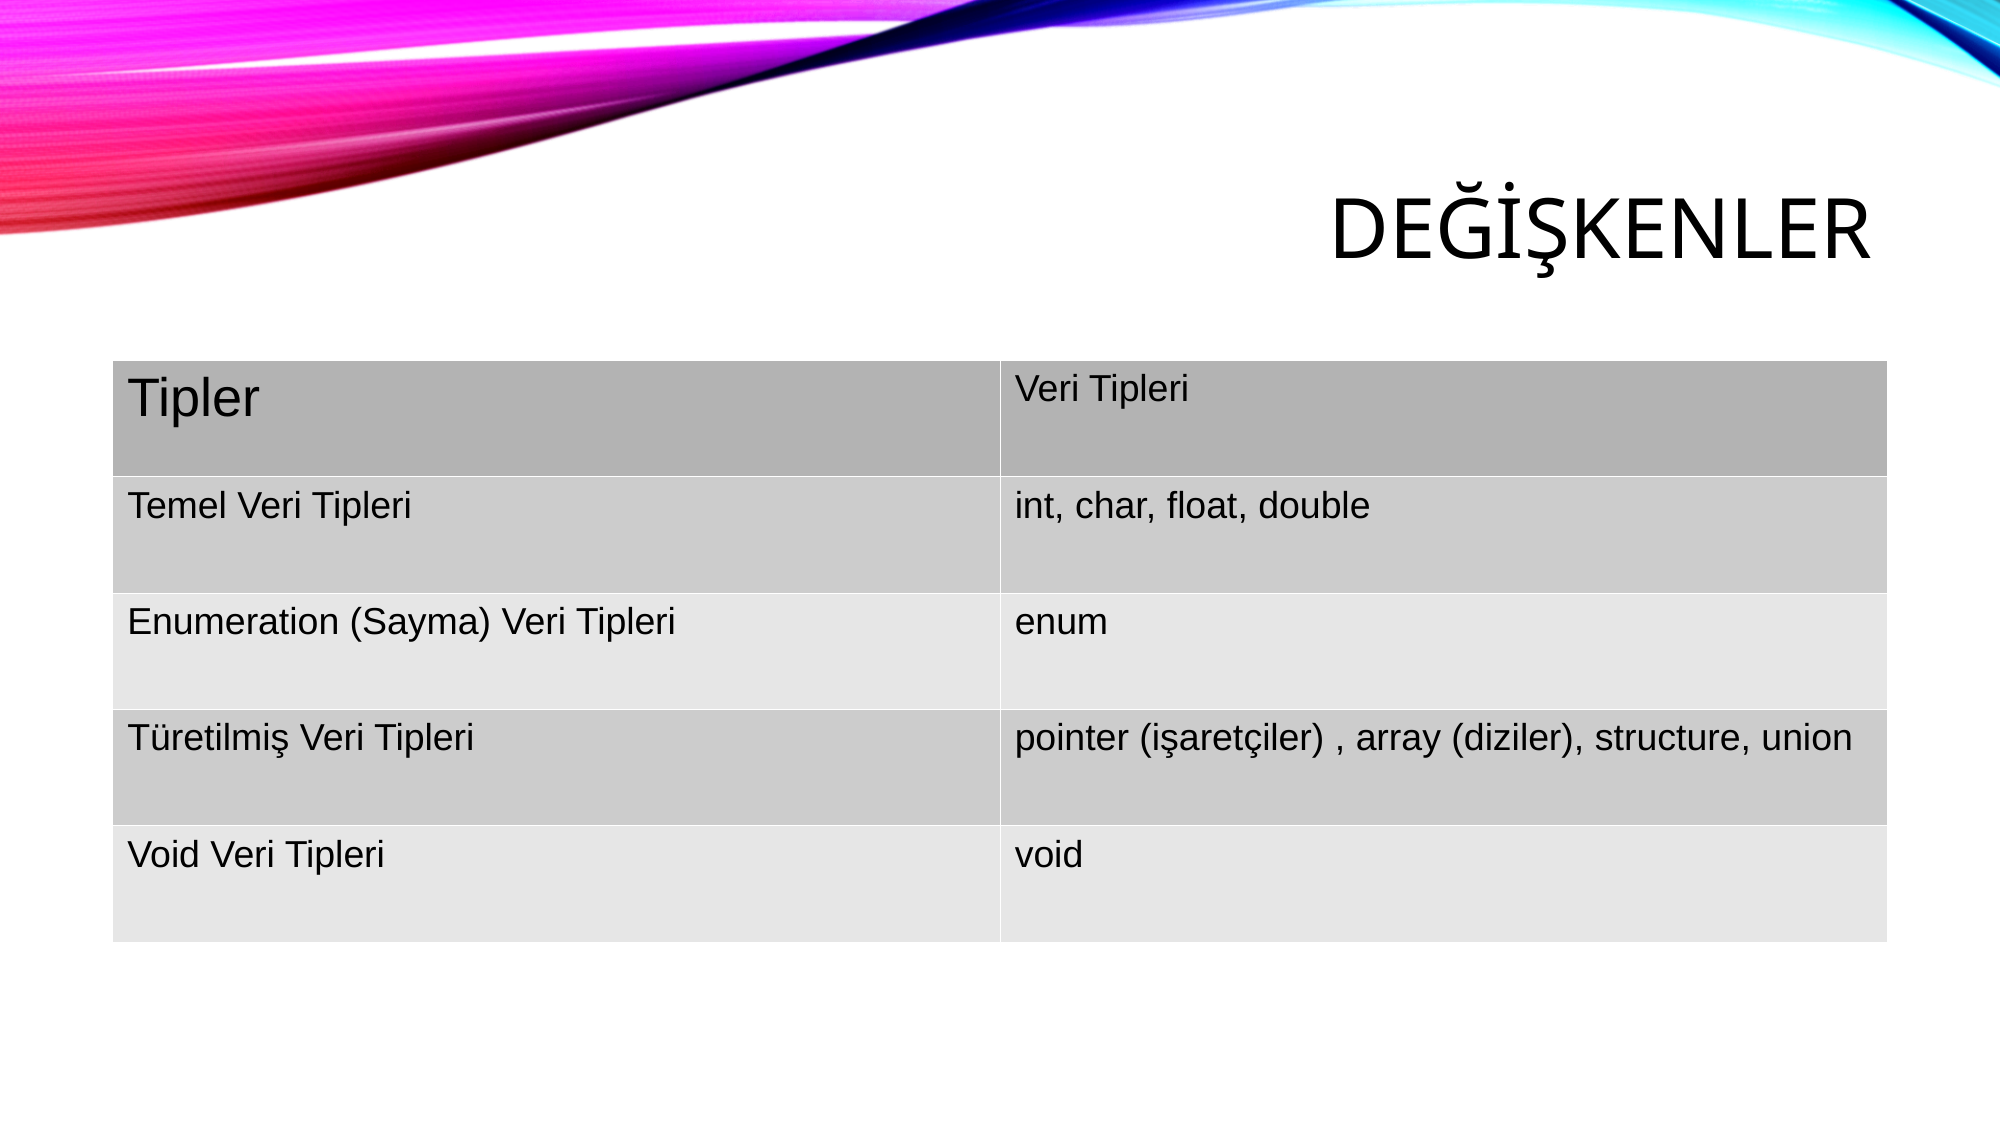

# dEĞİŞKENLER
| Tipler | Veri Tipleri |
| --- | --- |
| Temel Veri Tipleri | int, char, float, double |
| Enumeration (Sayma) Veri Tipleri | enum |
| Türetilmiş Veri Tipleri | pointer (işaretçiler) , array (diziler), structure, union |
| Void Veri Tipleri | void |